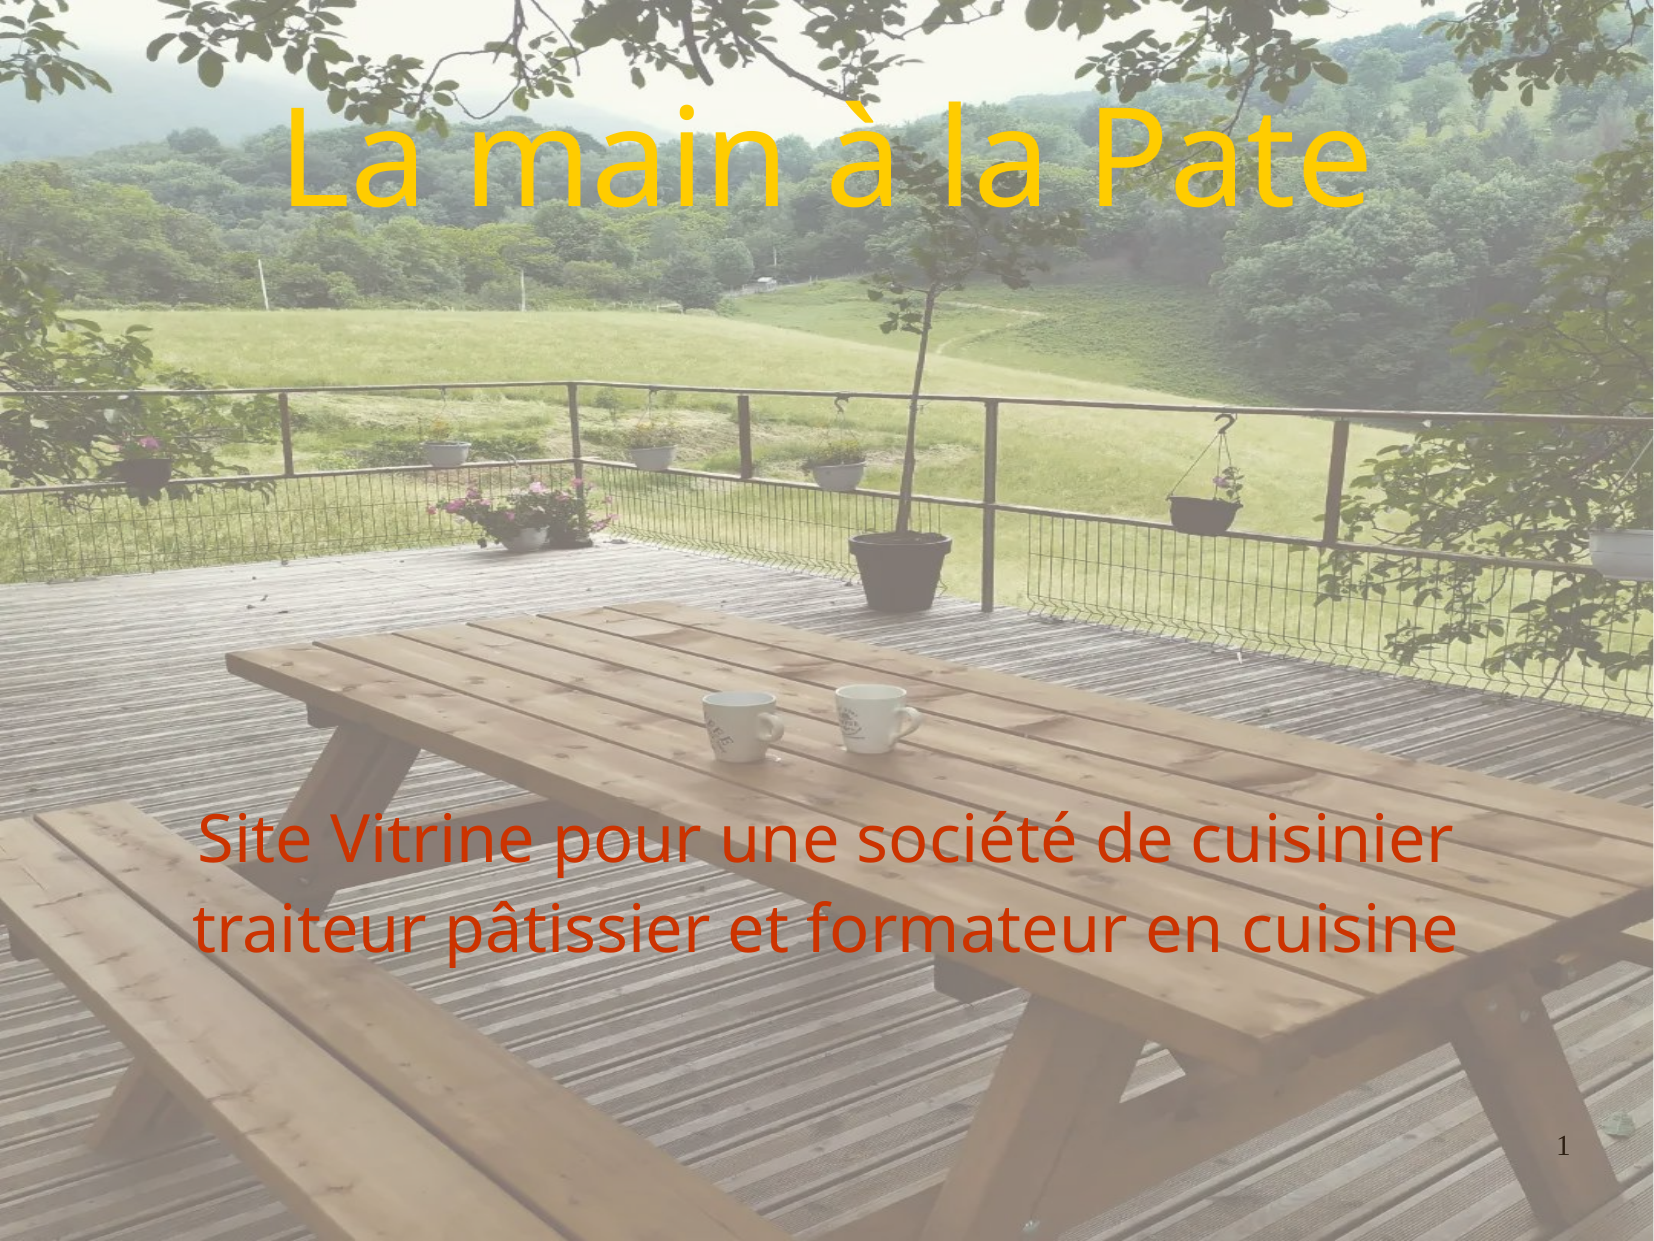

# La main à la Pate
Site Vitrine pour une société de cuisinier traiteur pâtissier et formateur en cuisine
1